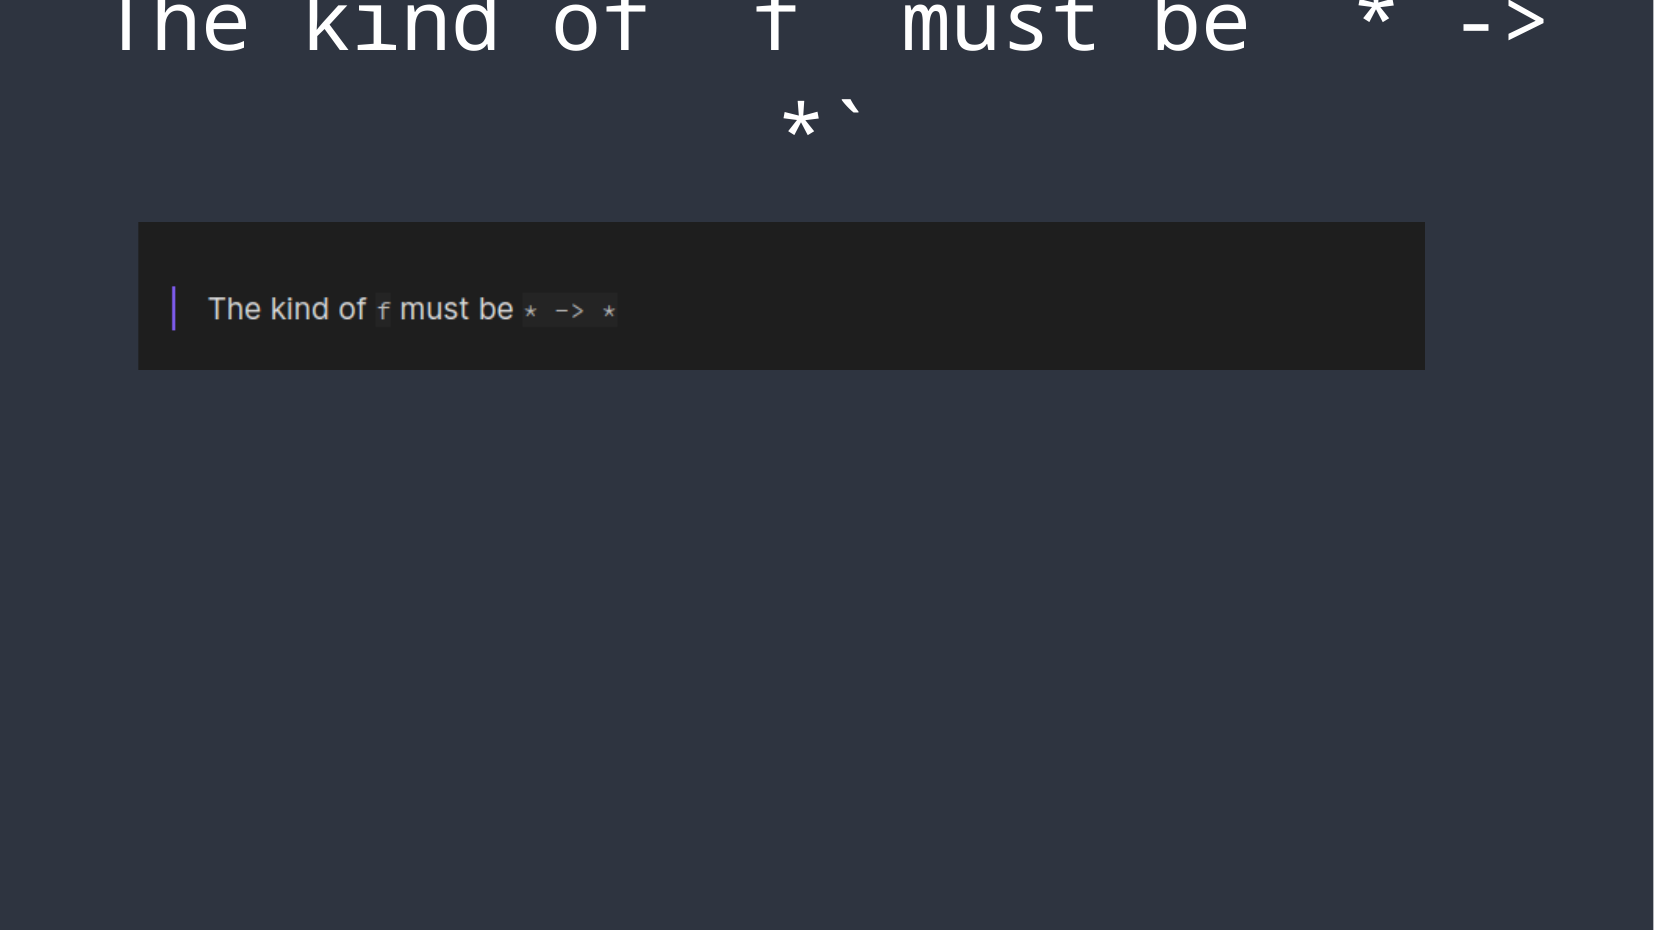

# The kind of `f` must be `* -> *`